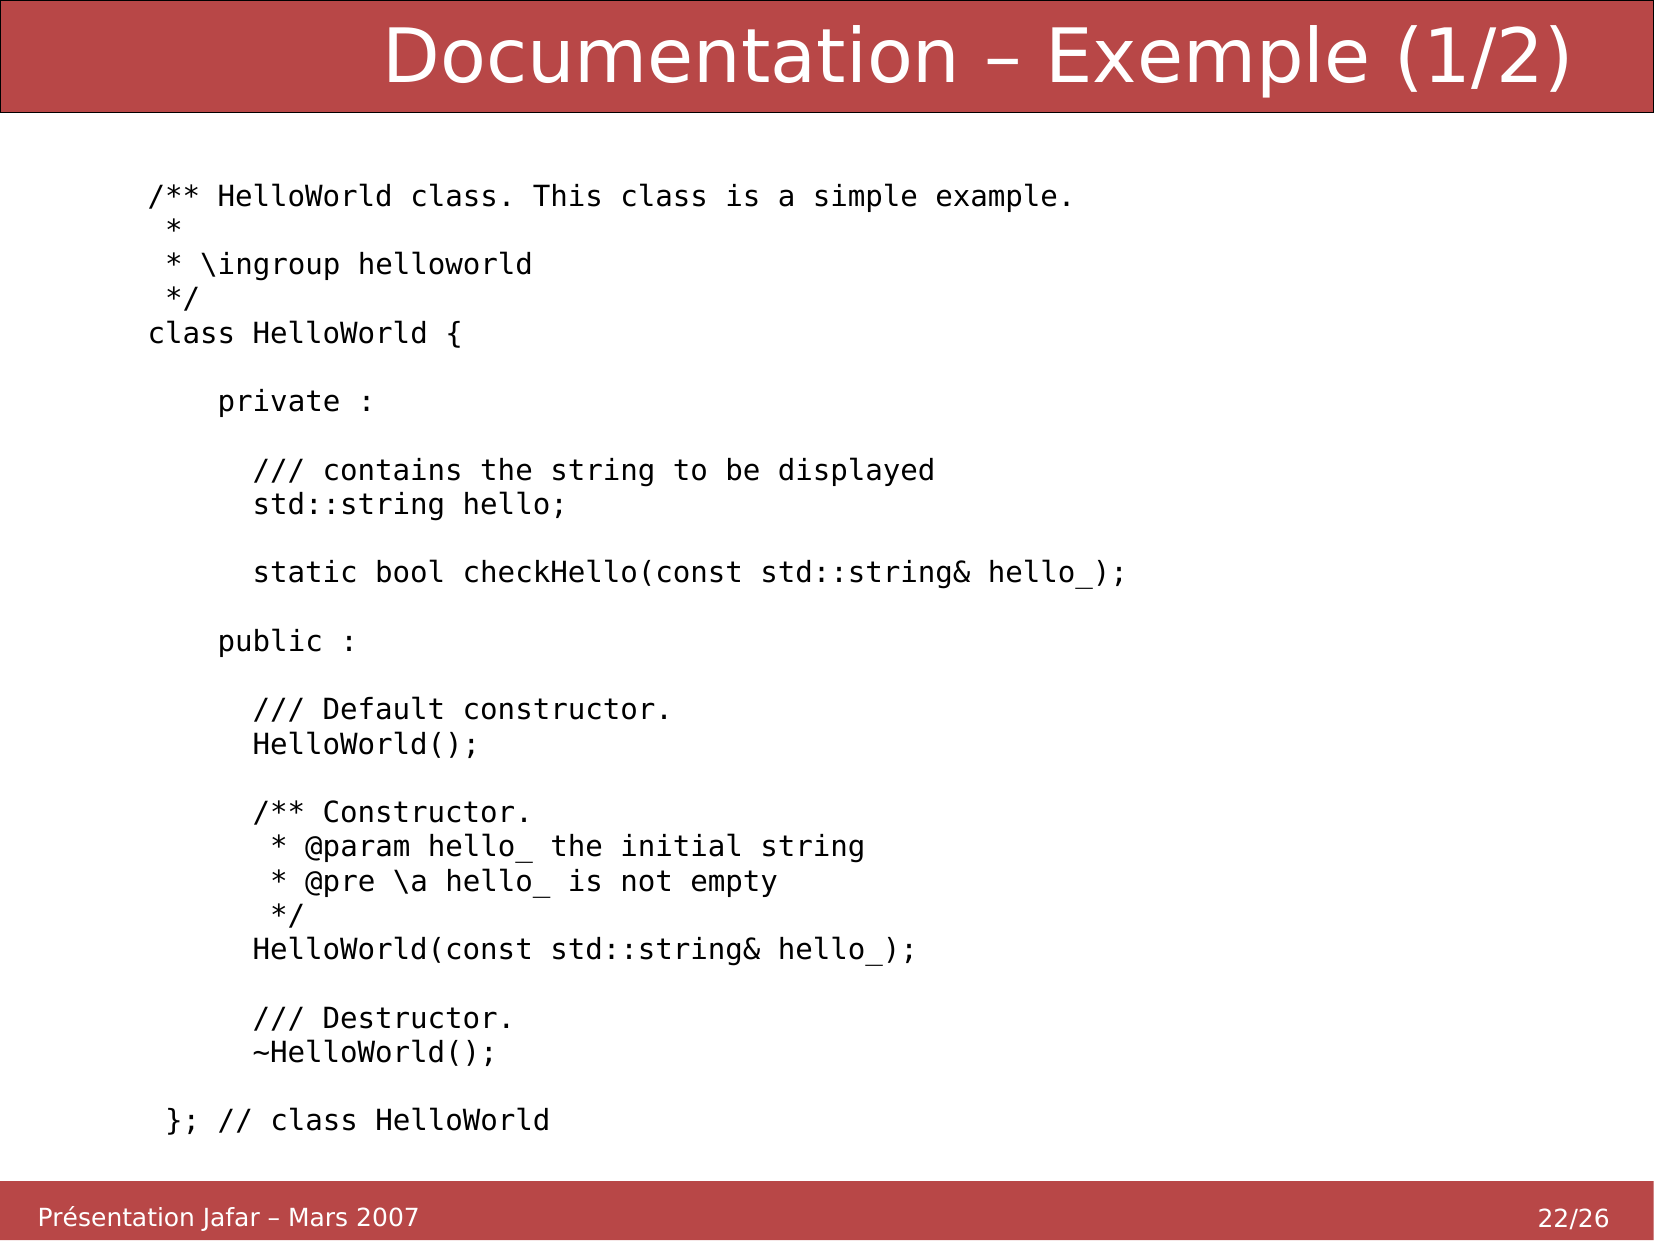

# Documentation – Exemple (1/2)
/** HelloWorld class. This class is a simple example.
 *
 * \ingroup helloworld
 */
class HelloWorld {
 private :
 /// contains the string to be displayed
 std::string hello;
 static bool checkHello(const std::string& hello_);
 public :
 /// Default constructor.
 HelloWorld();
 /** Constructor.
 * @param hello_ the initial string
 * @pre \a hello_ is not empty
 */
 HelloWorld(const std::string& hello_);
 /// Destructor.
 ~HelloWorld();
 }; // class HelloWorld